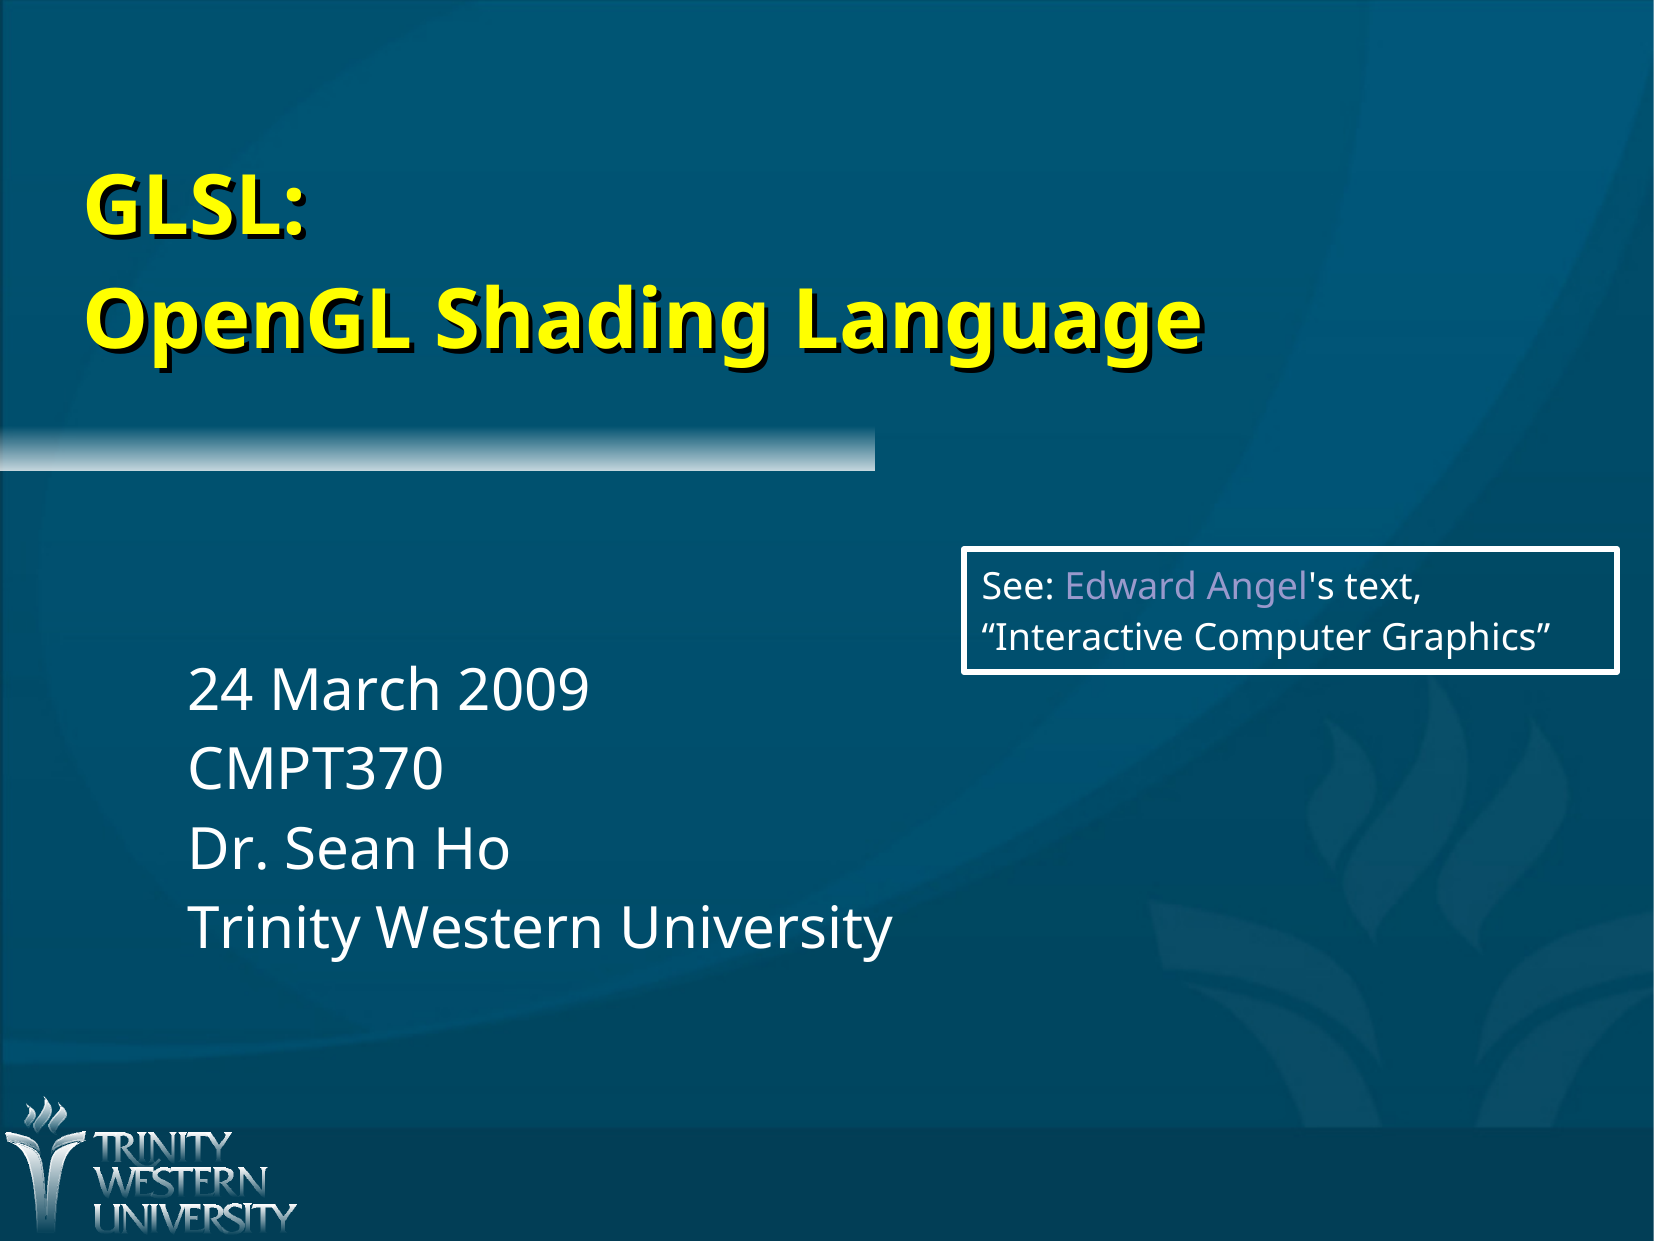

# GLSL: OpenGL Shading Language
24 March 2009
CMPT370
Dr. Sean Ho
Trinity Western University
See: Edward Angel's text,
“Interactive Computer Graphics”